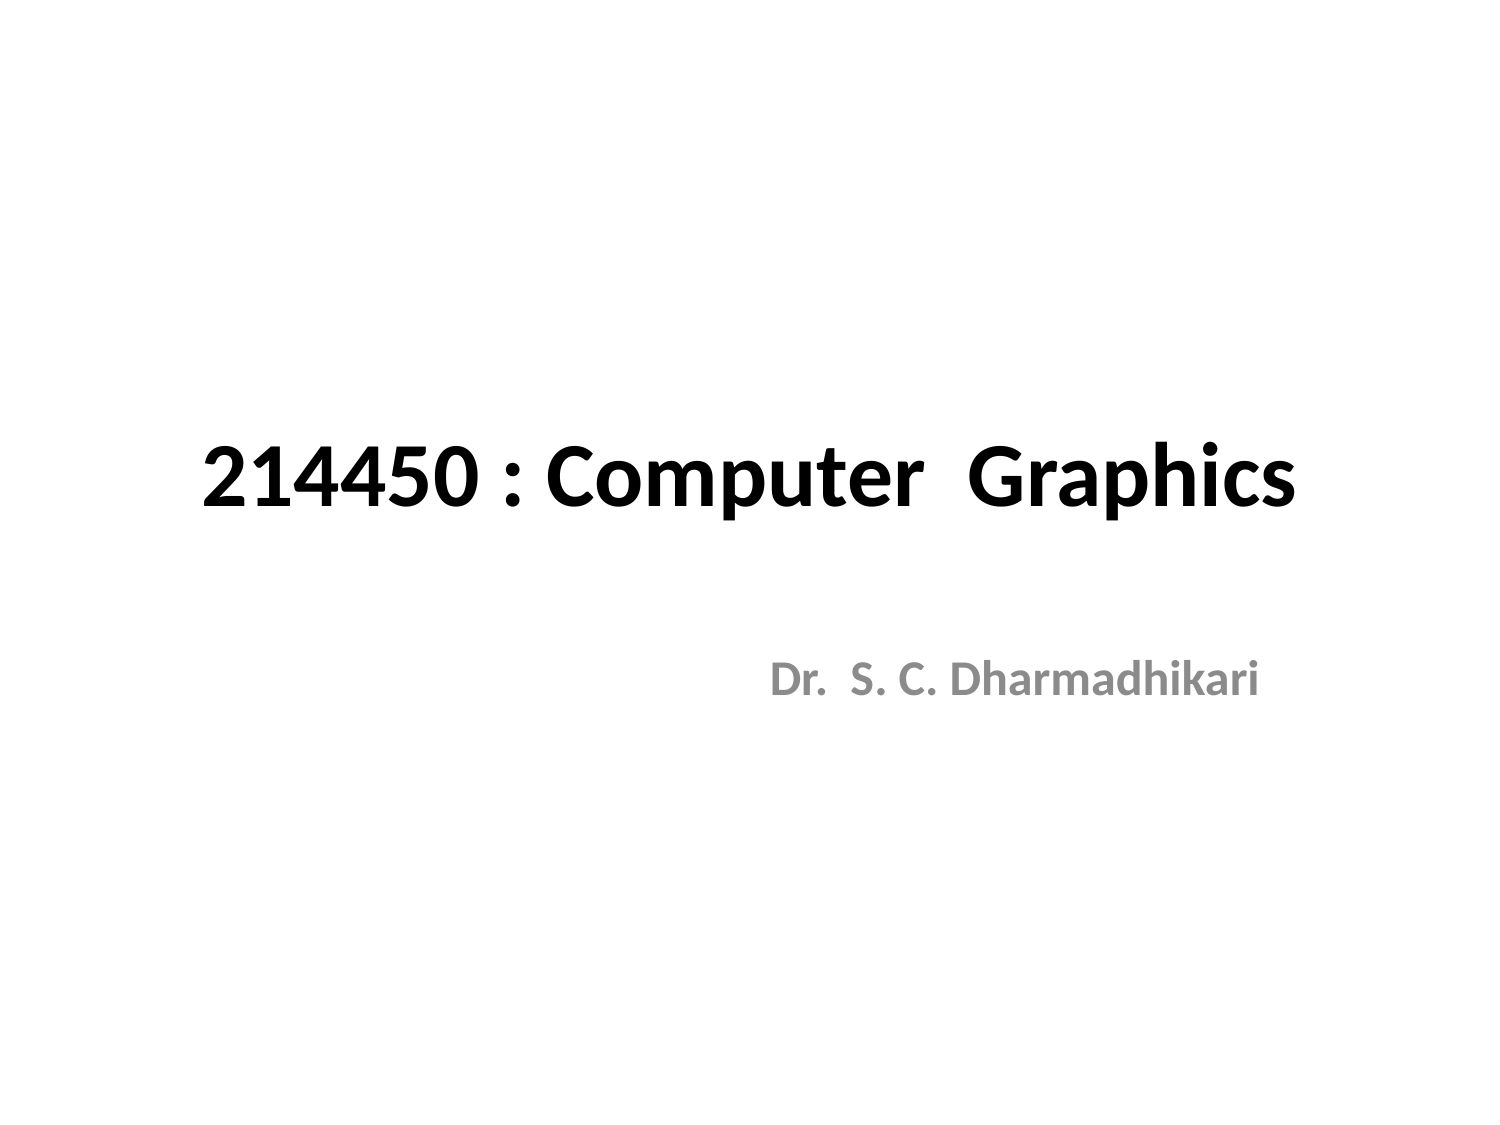

# 214450 : Computer Graphics
Dr. S. C. Dharmadhikari